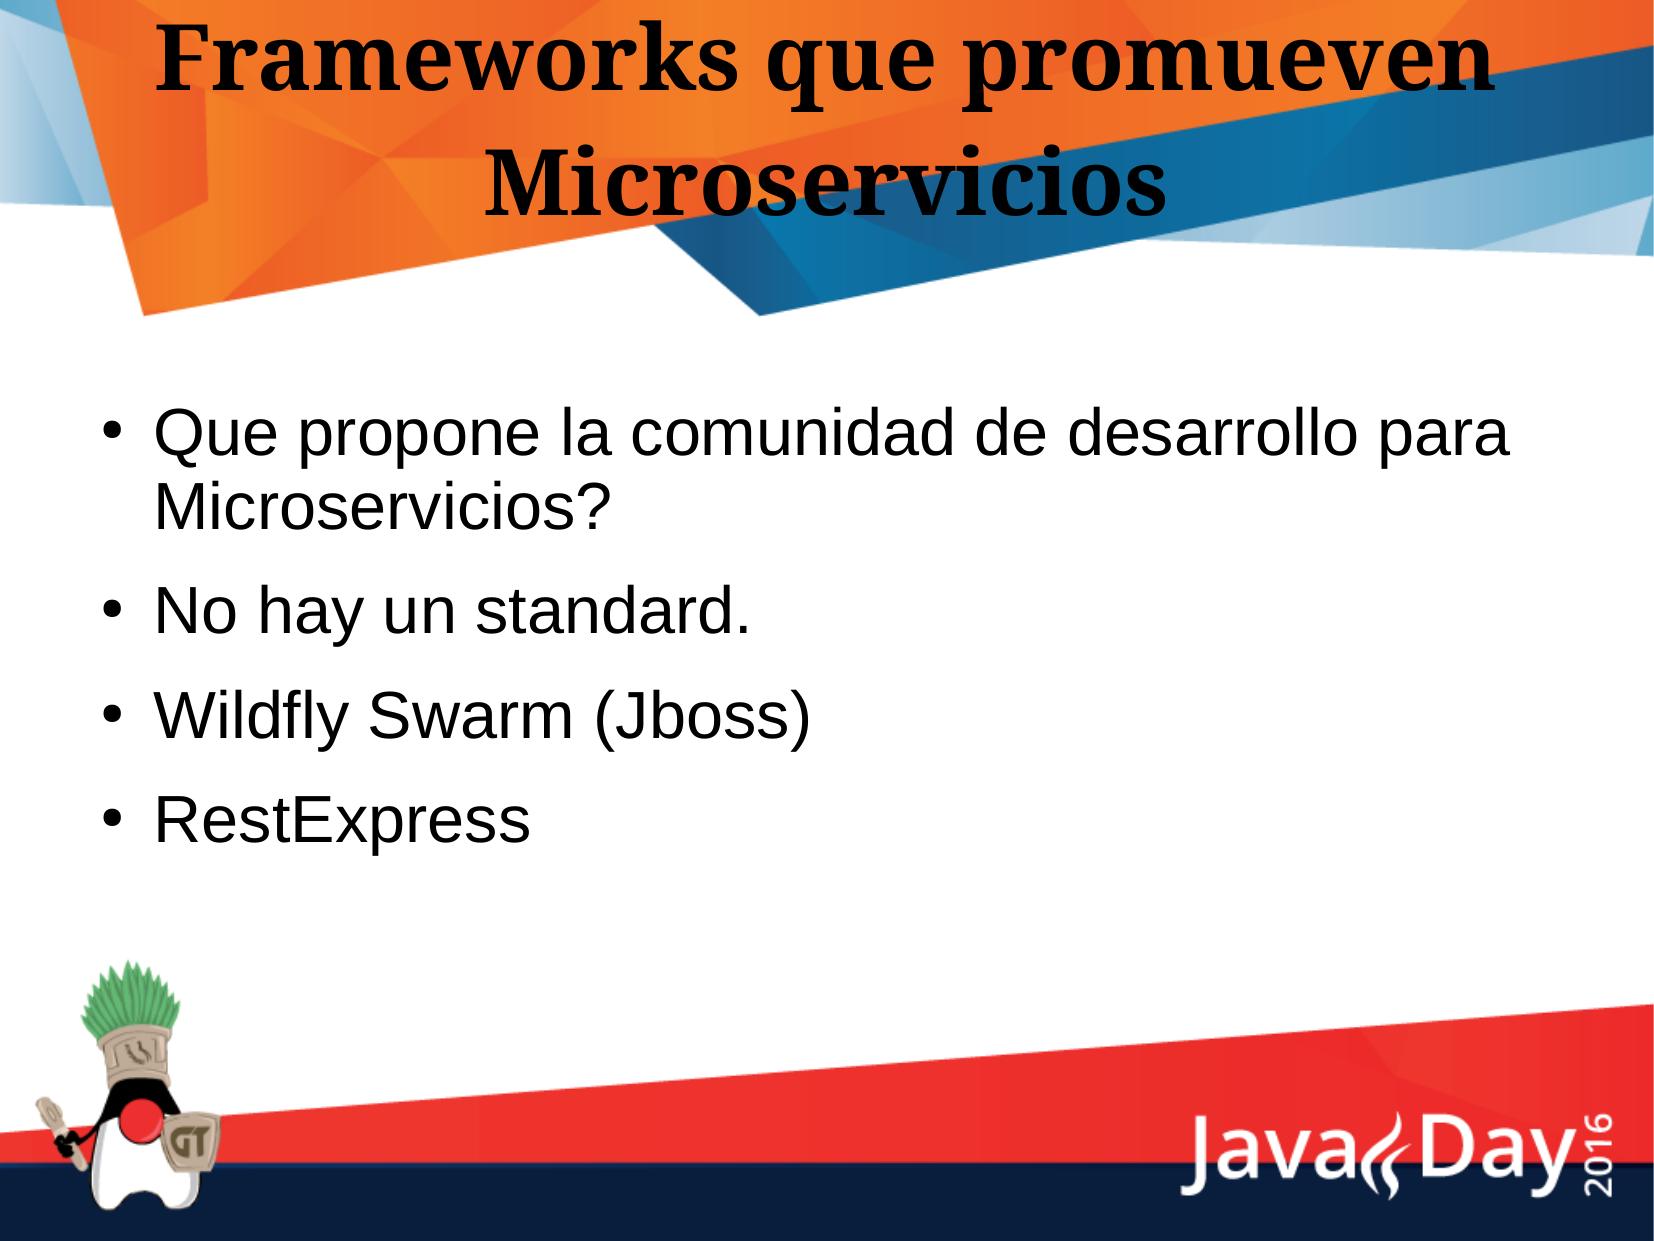

# Frameworks que promueven Microservicios
Que propone la comunidad de desarrollo para Microservicios?
No hay un standard.
Wildfly Swarm (Jboss)
RestExpress